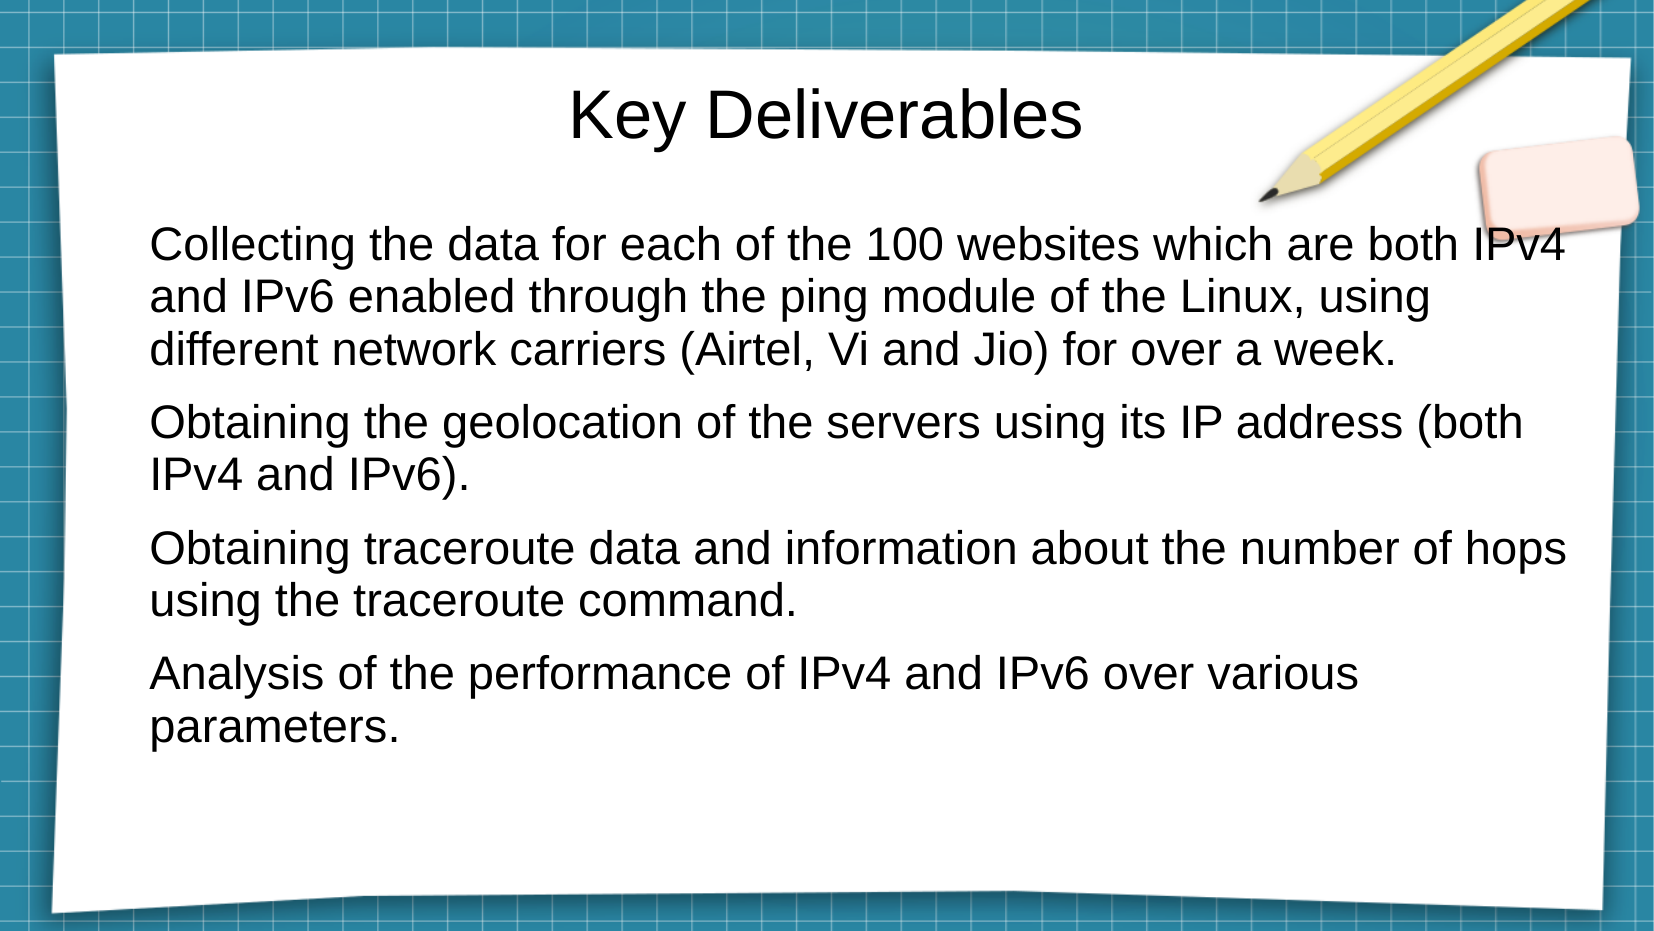

# Key Deliverables
Collecting the data for each of the 100 websites which are both IPv4 and IPv6 enabled through the ping module of the Linux, using different network carriers (Airtel, Vi and Jio) for over a week.
Obtaining the geolocation of the servers using its IP address (both IPv4 and IPv6).
Obtaining traceroute data and information about the number of hops using the traceroute command.
Analysis of the performance of IPv4 and IPv6 over various parameters.